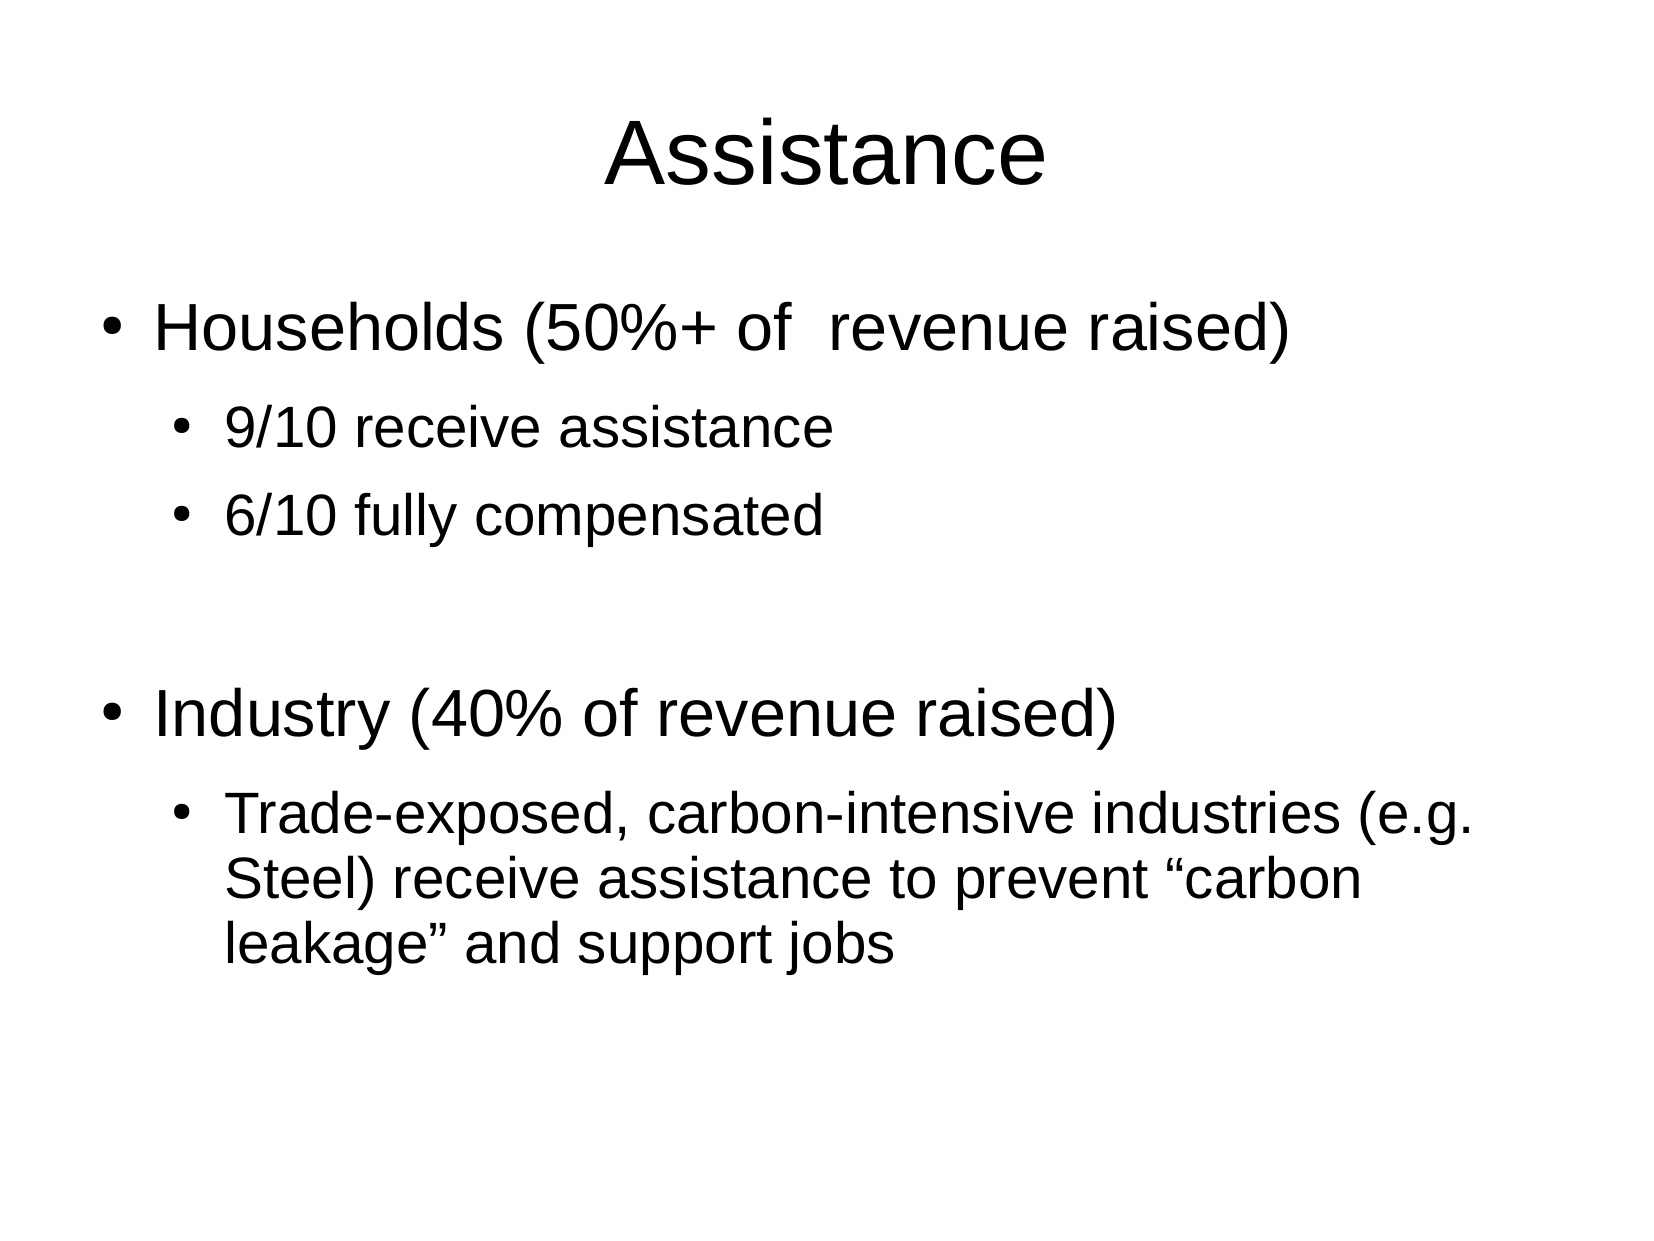

# Assistance
Households (50%+ of revenue raised)
9/10 receive assistance
6/10 fully compensated
Industry (40% of revenue raised)
Trade-exposed, carbon-intensive industries (e.g. Steel) receive assistance to prevent “carbon leakage” and support jobs